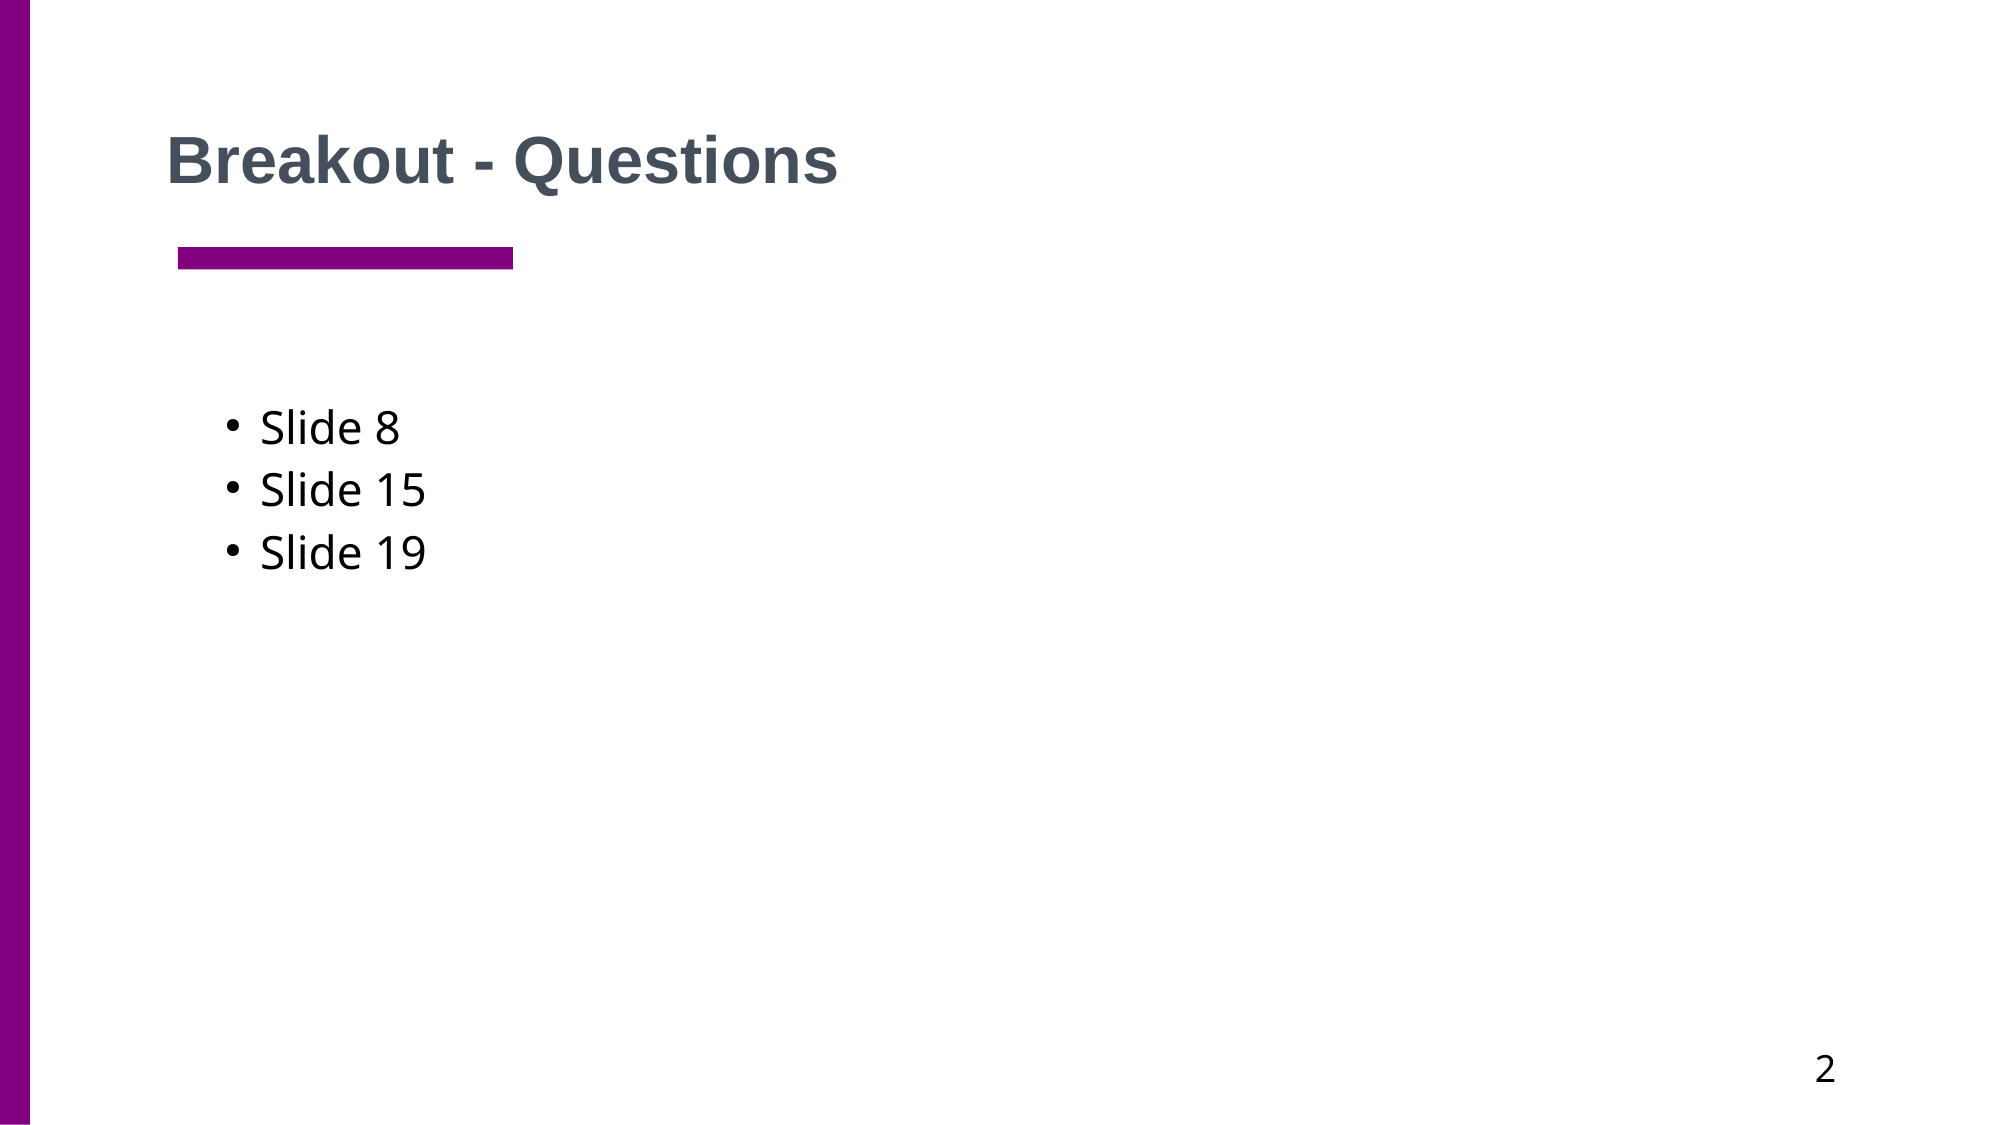

Breakout - Questions
Slide 8
Slide 15
Slide 19